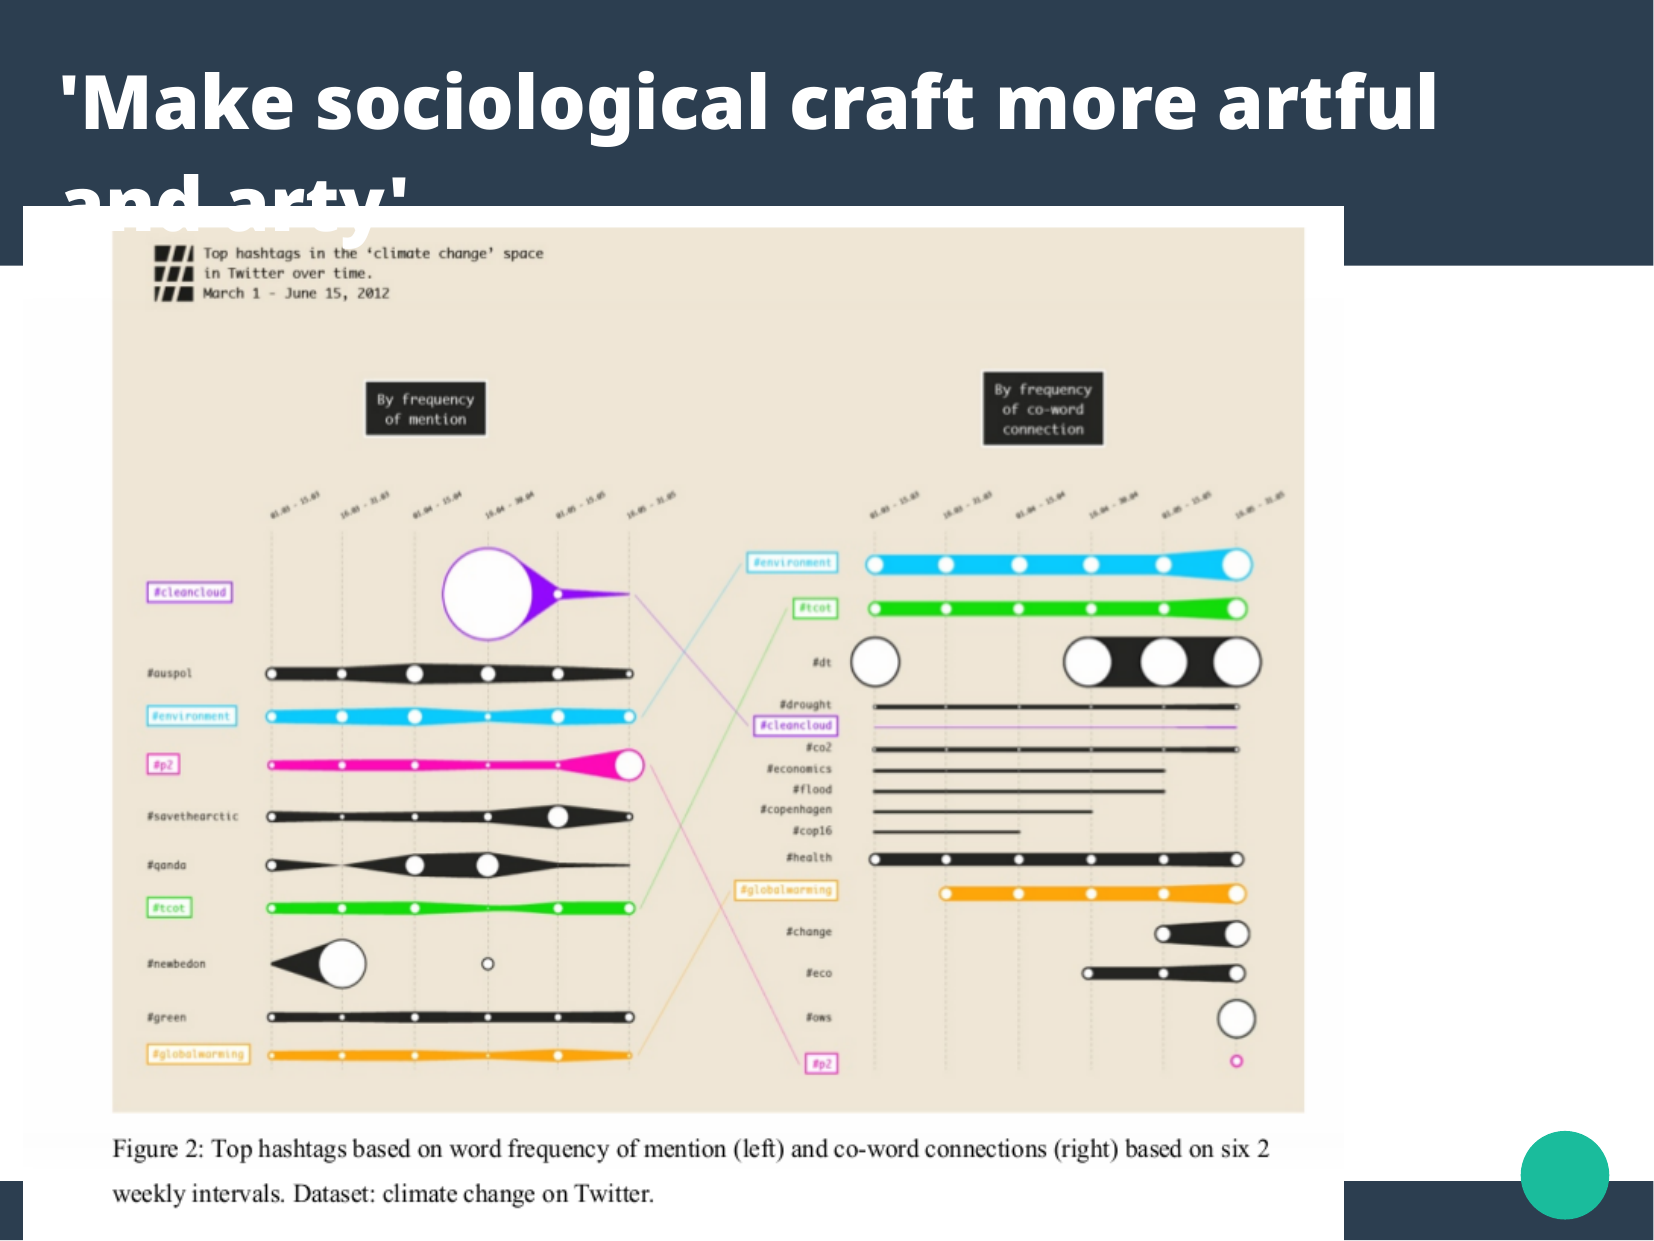

# 'Make sociological craft more artful and arty'